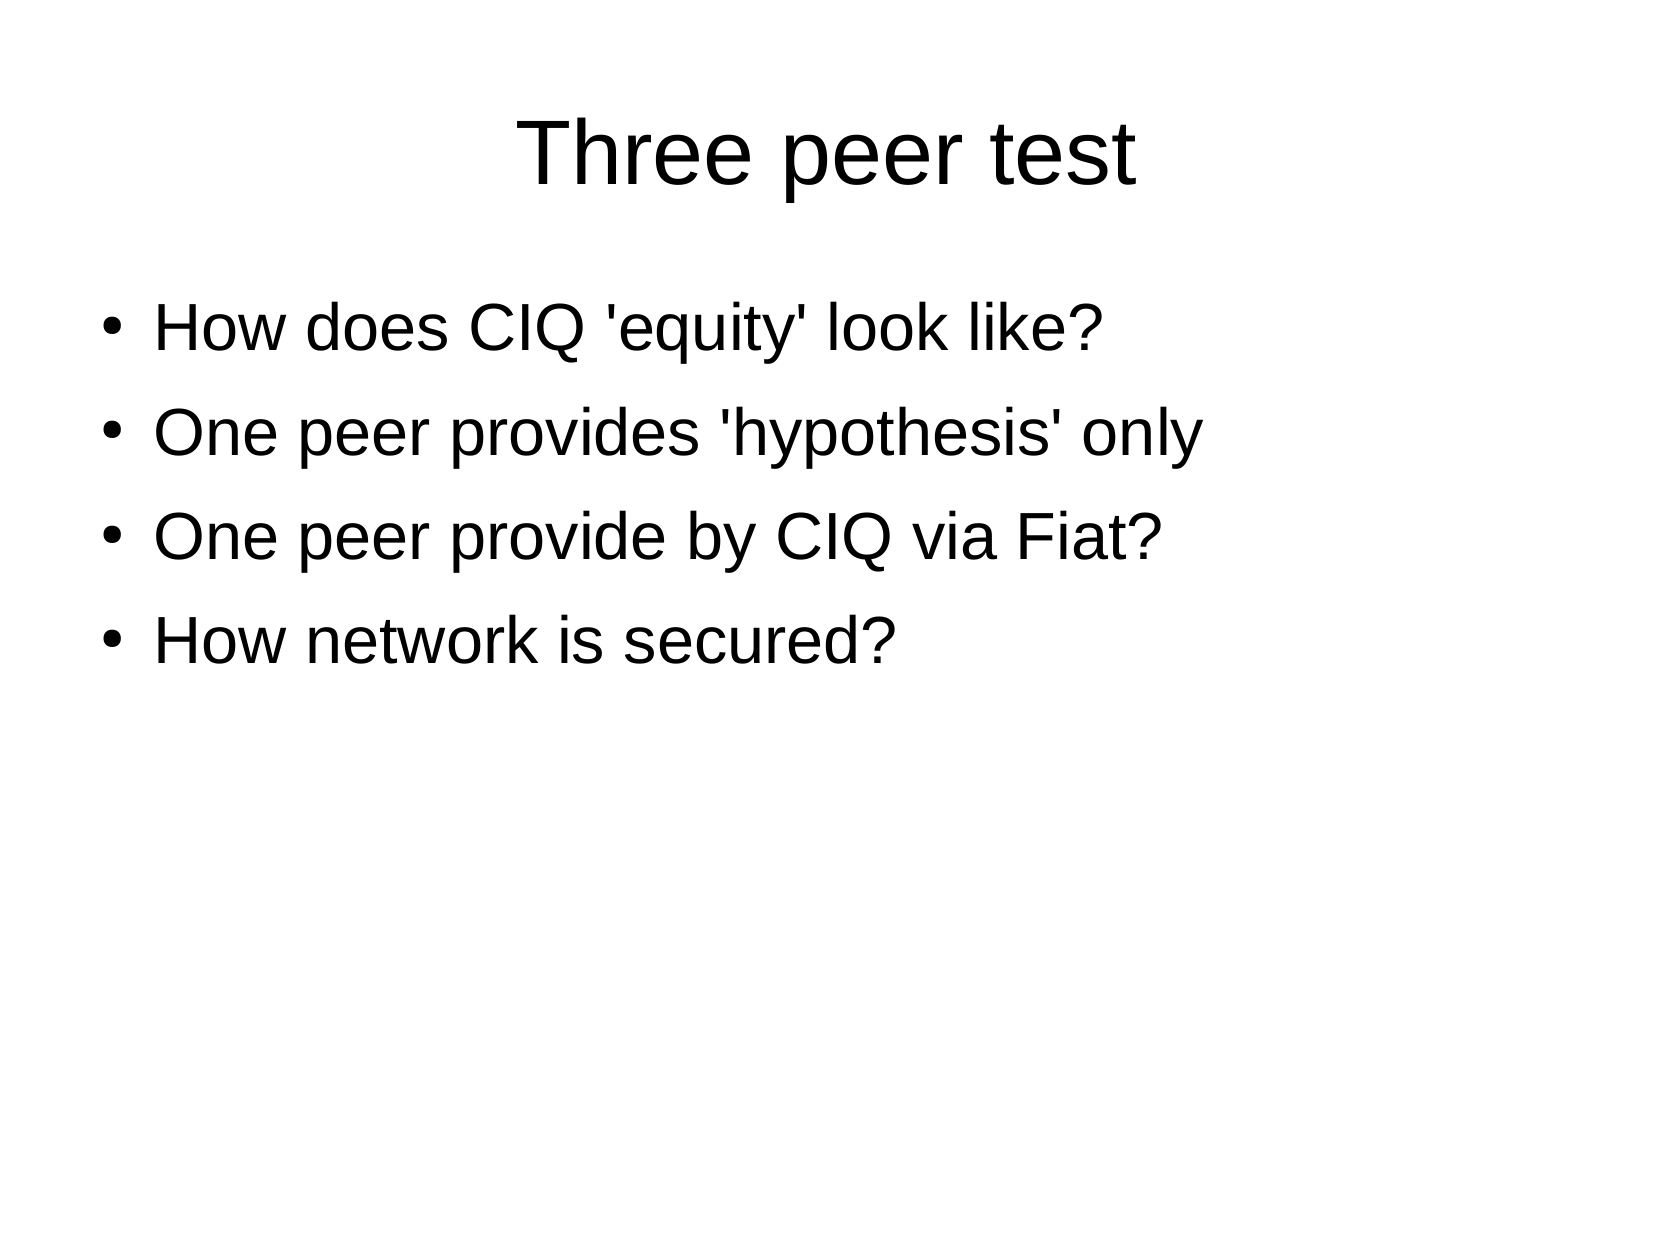

# Three peer test
How does CIQ 'equity' look like?
One peer provides 'hypothesis' only
One peer provide by CIQ via Fiat?
How network is secured?